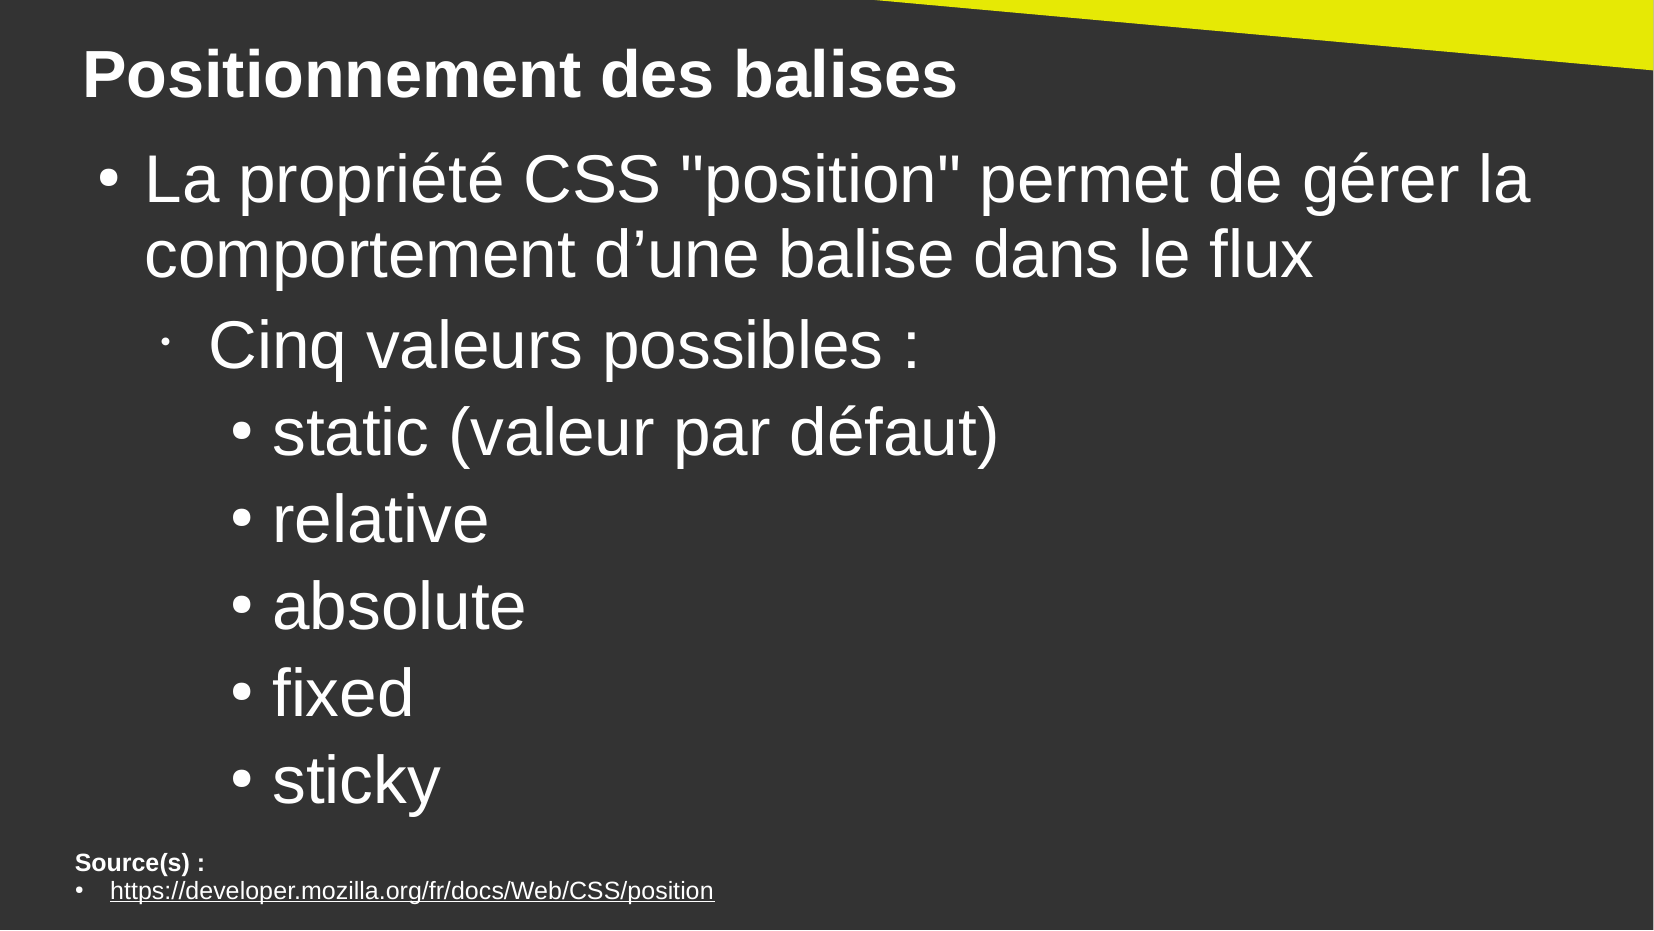

# Positionnement des balises
La propriété CSS "position" permet de gérer la comportement d’une balise dans le flux
Cinq valeurs possibles :
static (valeur par défaut)
relative
absolute
fixed
sticky
Source(s) :
https://developer.mozilla.org/fr/docs/Web/CSS/position